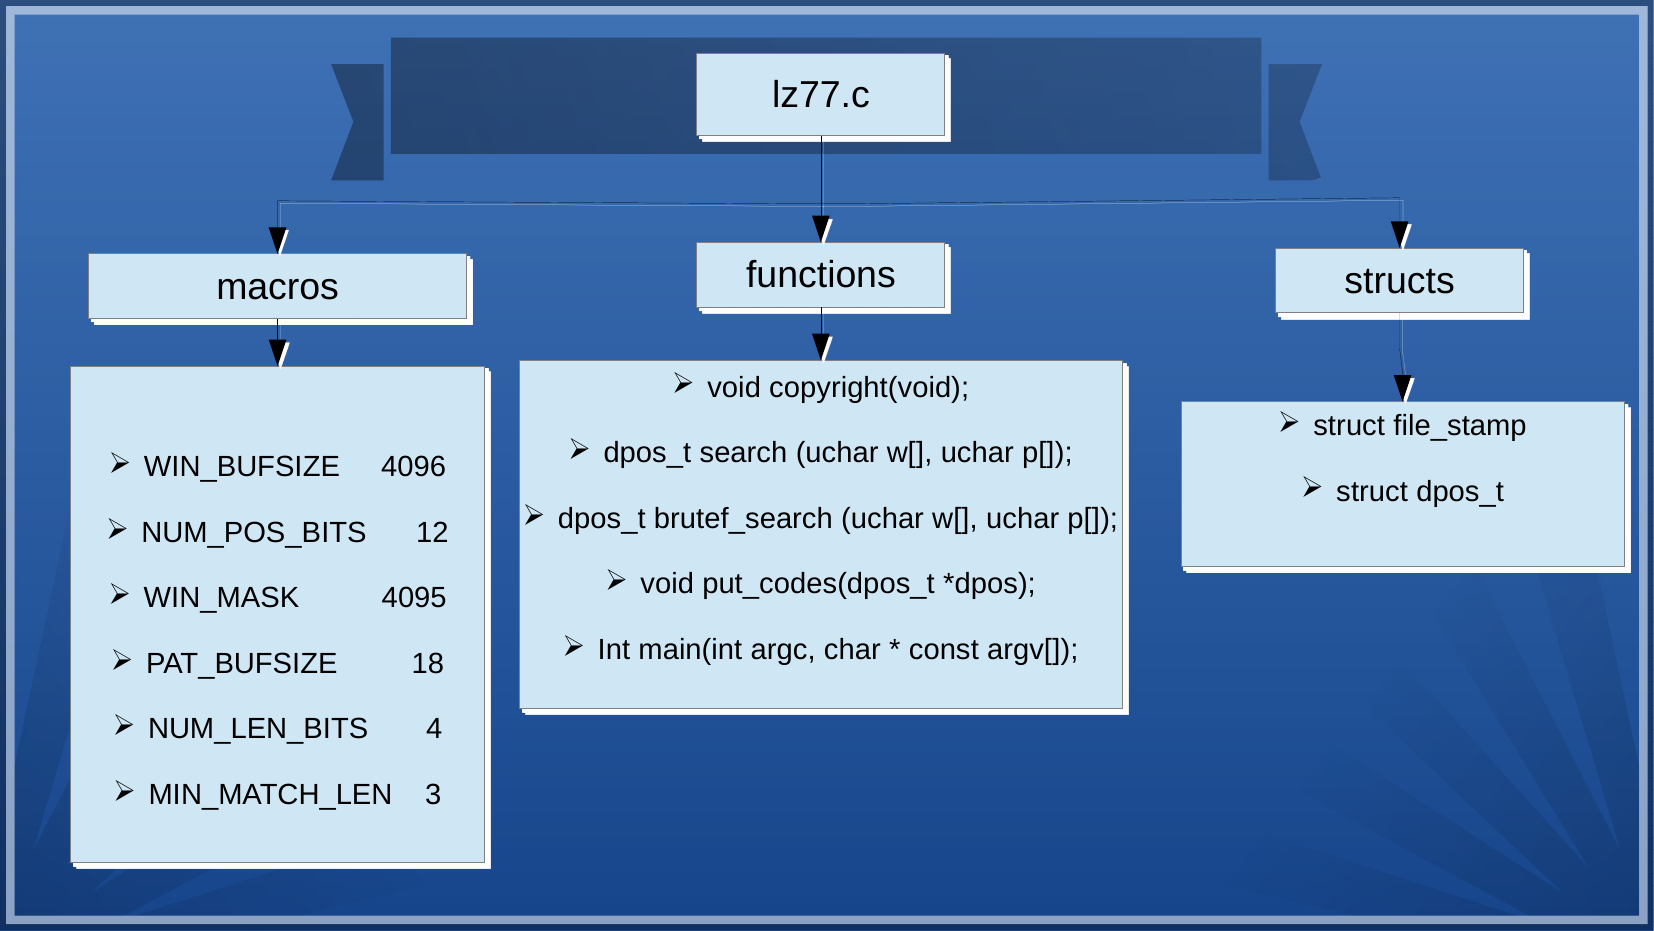

lz77.c
functions
structs
macros
void copyright(void);
dpos_t search (uchar w[], uchar p[]);
dpos_t brutef_search (uchar w[], uchar p[]);
void put_codes(dpos_t *dpos);
Int main(int argc, char * const argv[]);
WIN_BUFSIZE 4096
NUM_POS_BITS 12
WIN_MASK 4095
PAT_BUFSIZE 18
NUM_LEN_BITS 4
MIN_MATCH_LEN 3
struct file_stamp
struct dpos_t